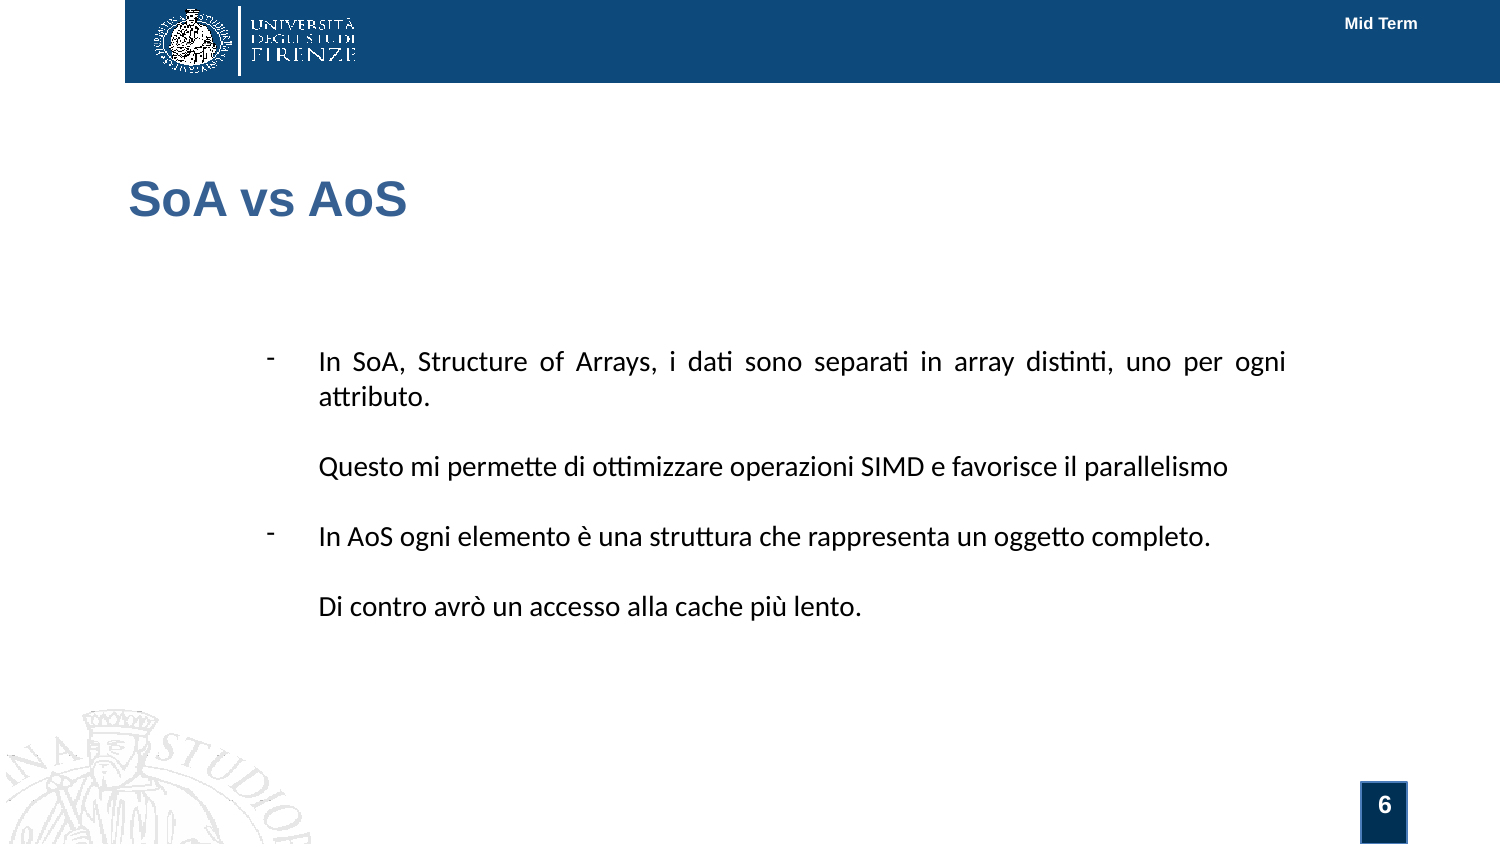

Mid Term
SoA vs AoS
In SoA, Structure of Arrays, i dati sono separati in array distinti, uno per ogni attributo.
Questo mi permette di ottimizzare operazioni SIMD e favorisce il parallelismo
In AoS ogni elemento è una struttura che rappresenta un oggetto completo.
	Di contro avrò un accesso alla cache più lento.